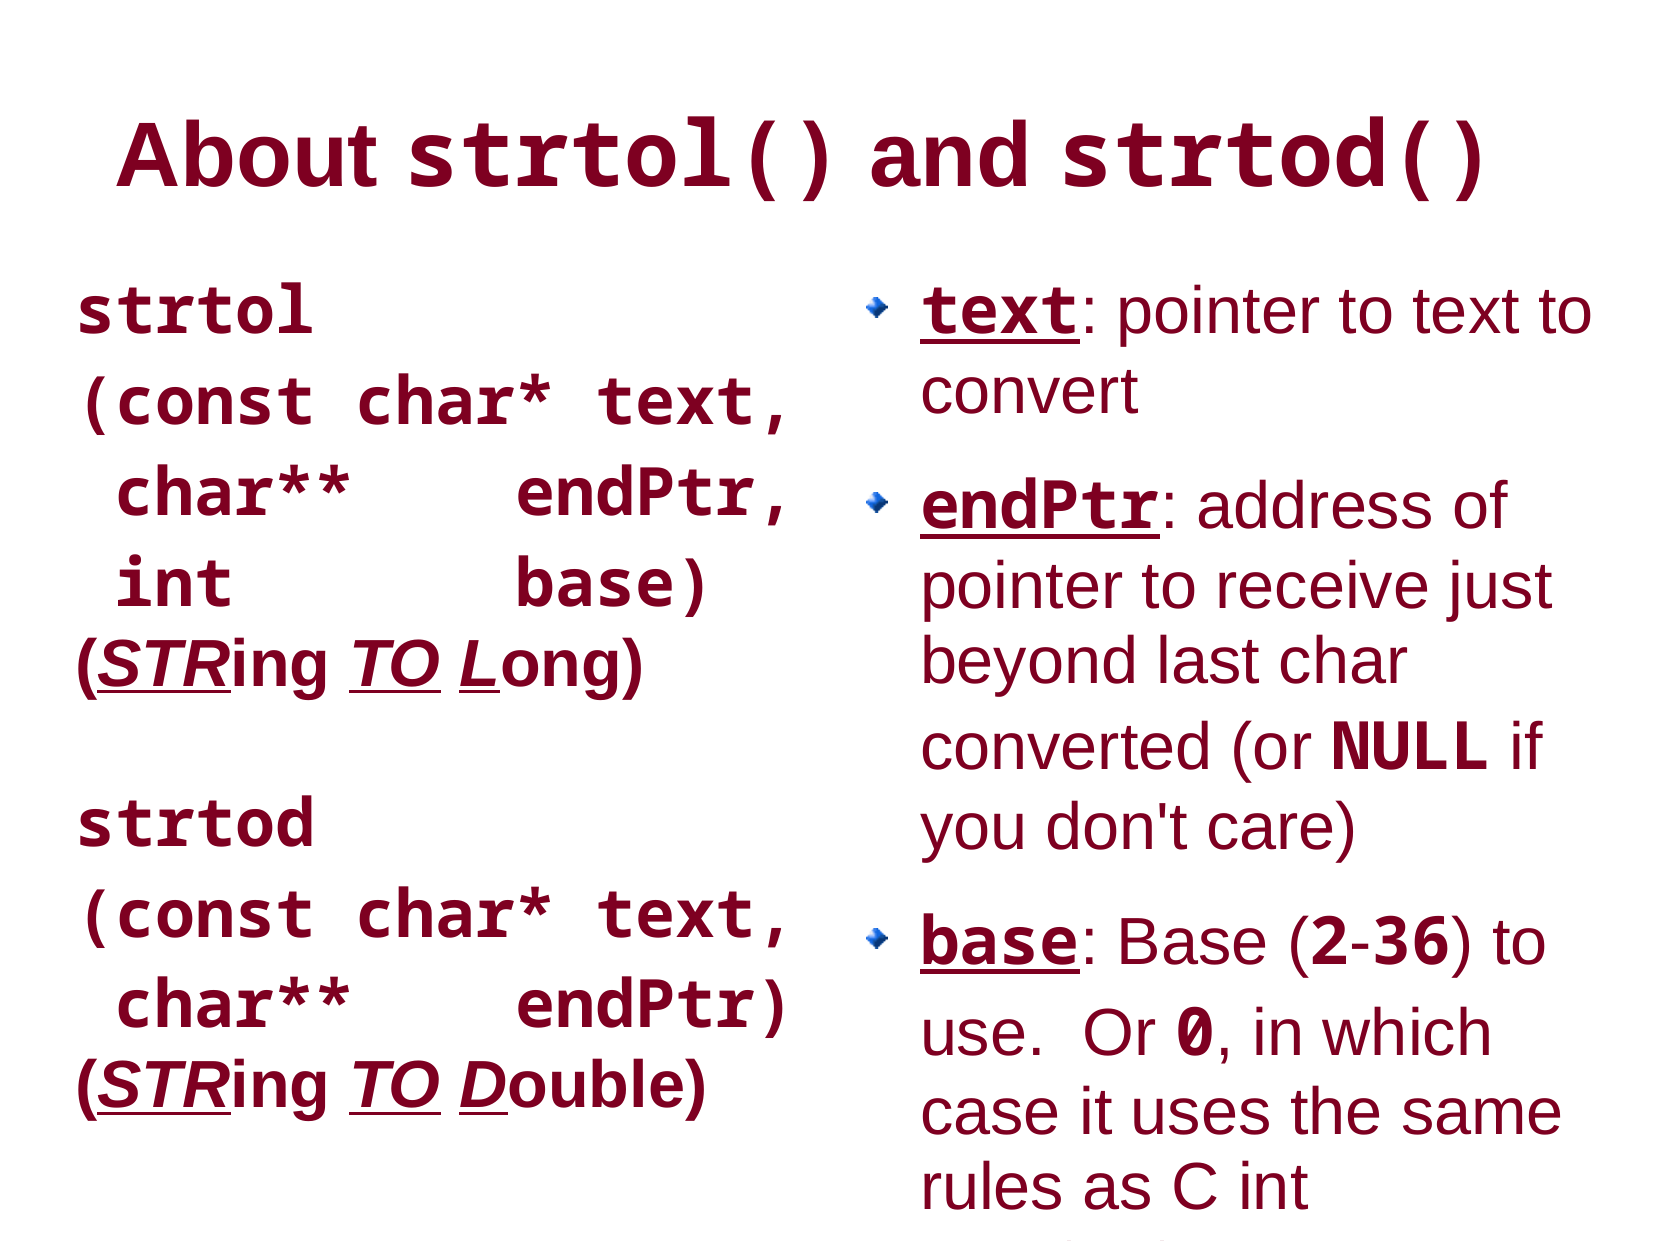

# About strtol() and strtod()
strtol
(const char* text,
 char** endPtr,
 int base)
(STRing TO Long)
strtod
(const char* text,
 char** endPtr)
(STRing TO Double)
text: pointer to text to convert
endPtr: address of pointer to receive just beyond last char converted (or NULL if you don't care)
base: Base (2-36) to use. Or 0, in which case it uses the same rules as C int constants.